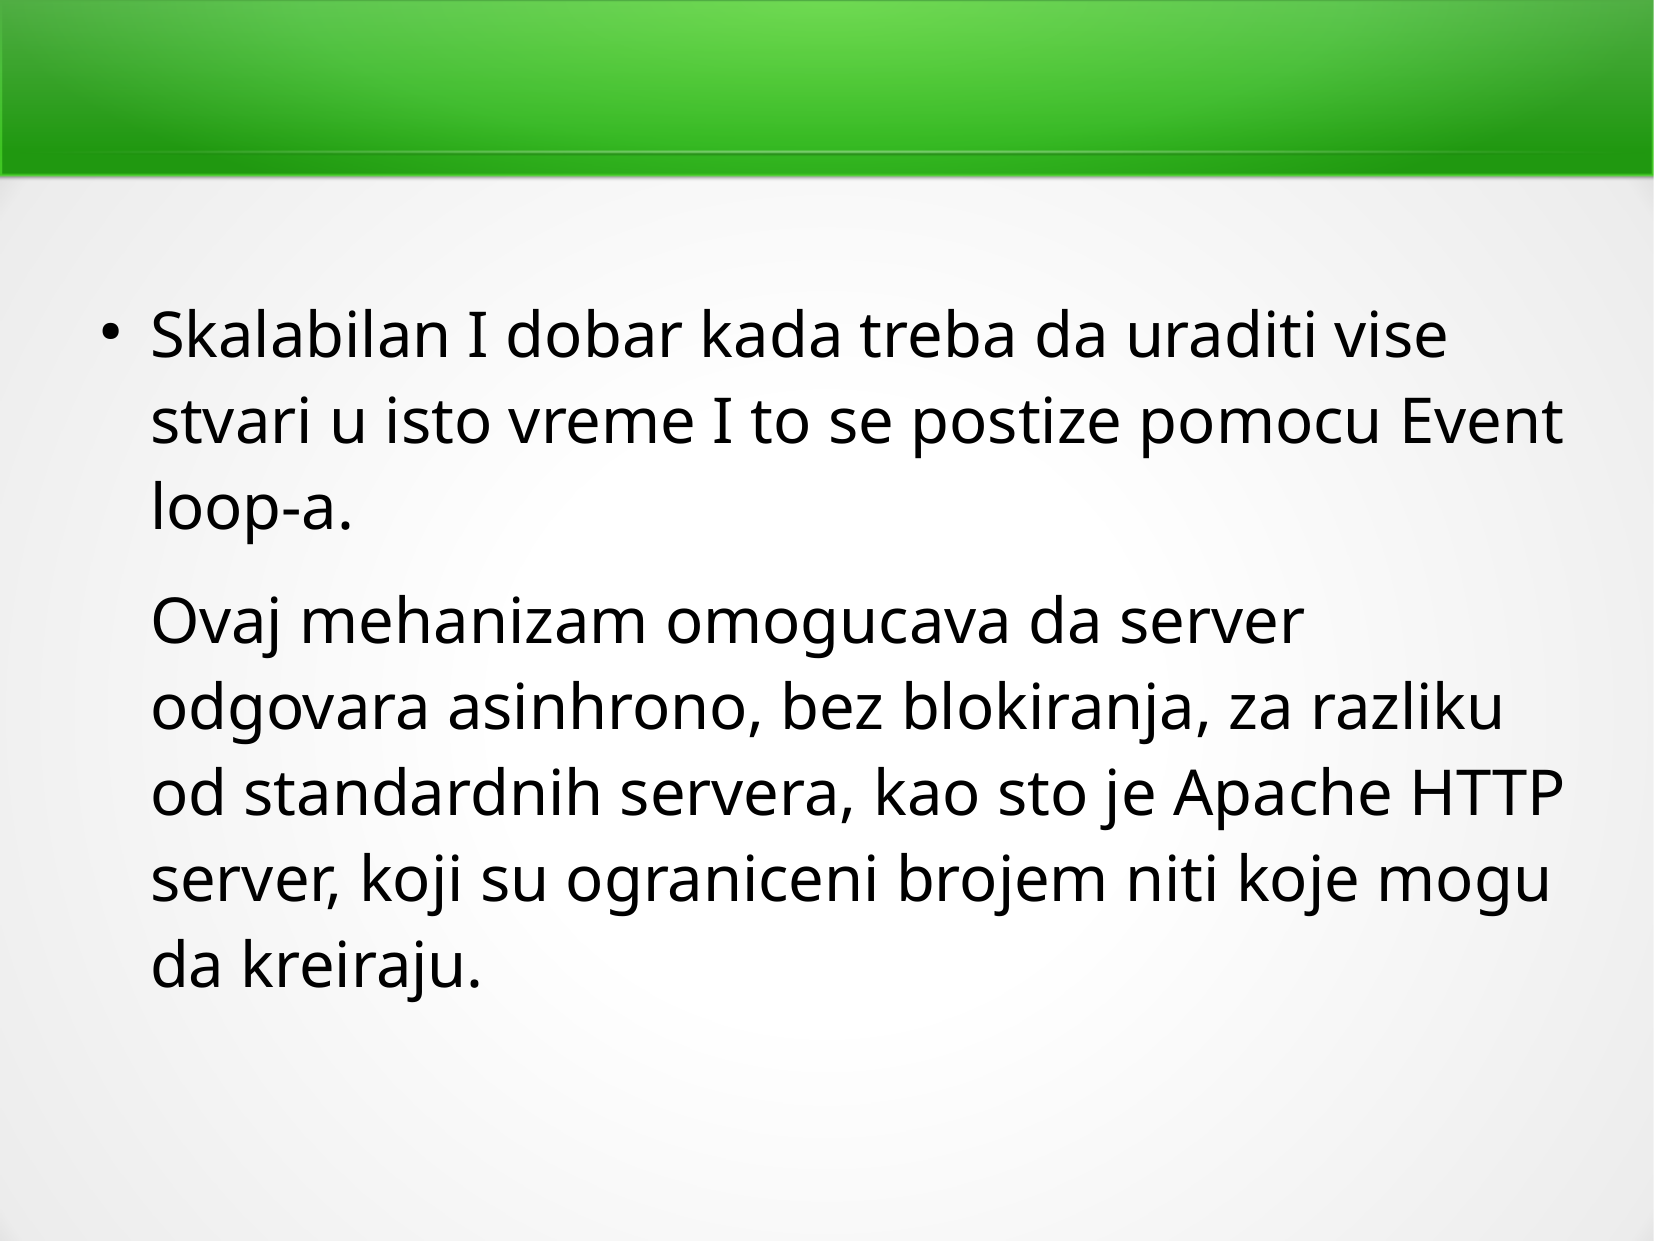

#
Skalabilan I dobar kada treba da uraditi vise stvari u isto vreme I to se postize pomocu Event loop-a.
Ovaj mehanizam omogucava da server odgovara asinhrono, bez blokiranja, za razliku od standardnih servera, kao sto je Apache HTTP server, koji su ograniceni brojem niti koje mogu da kreiraju.